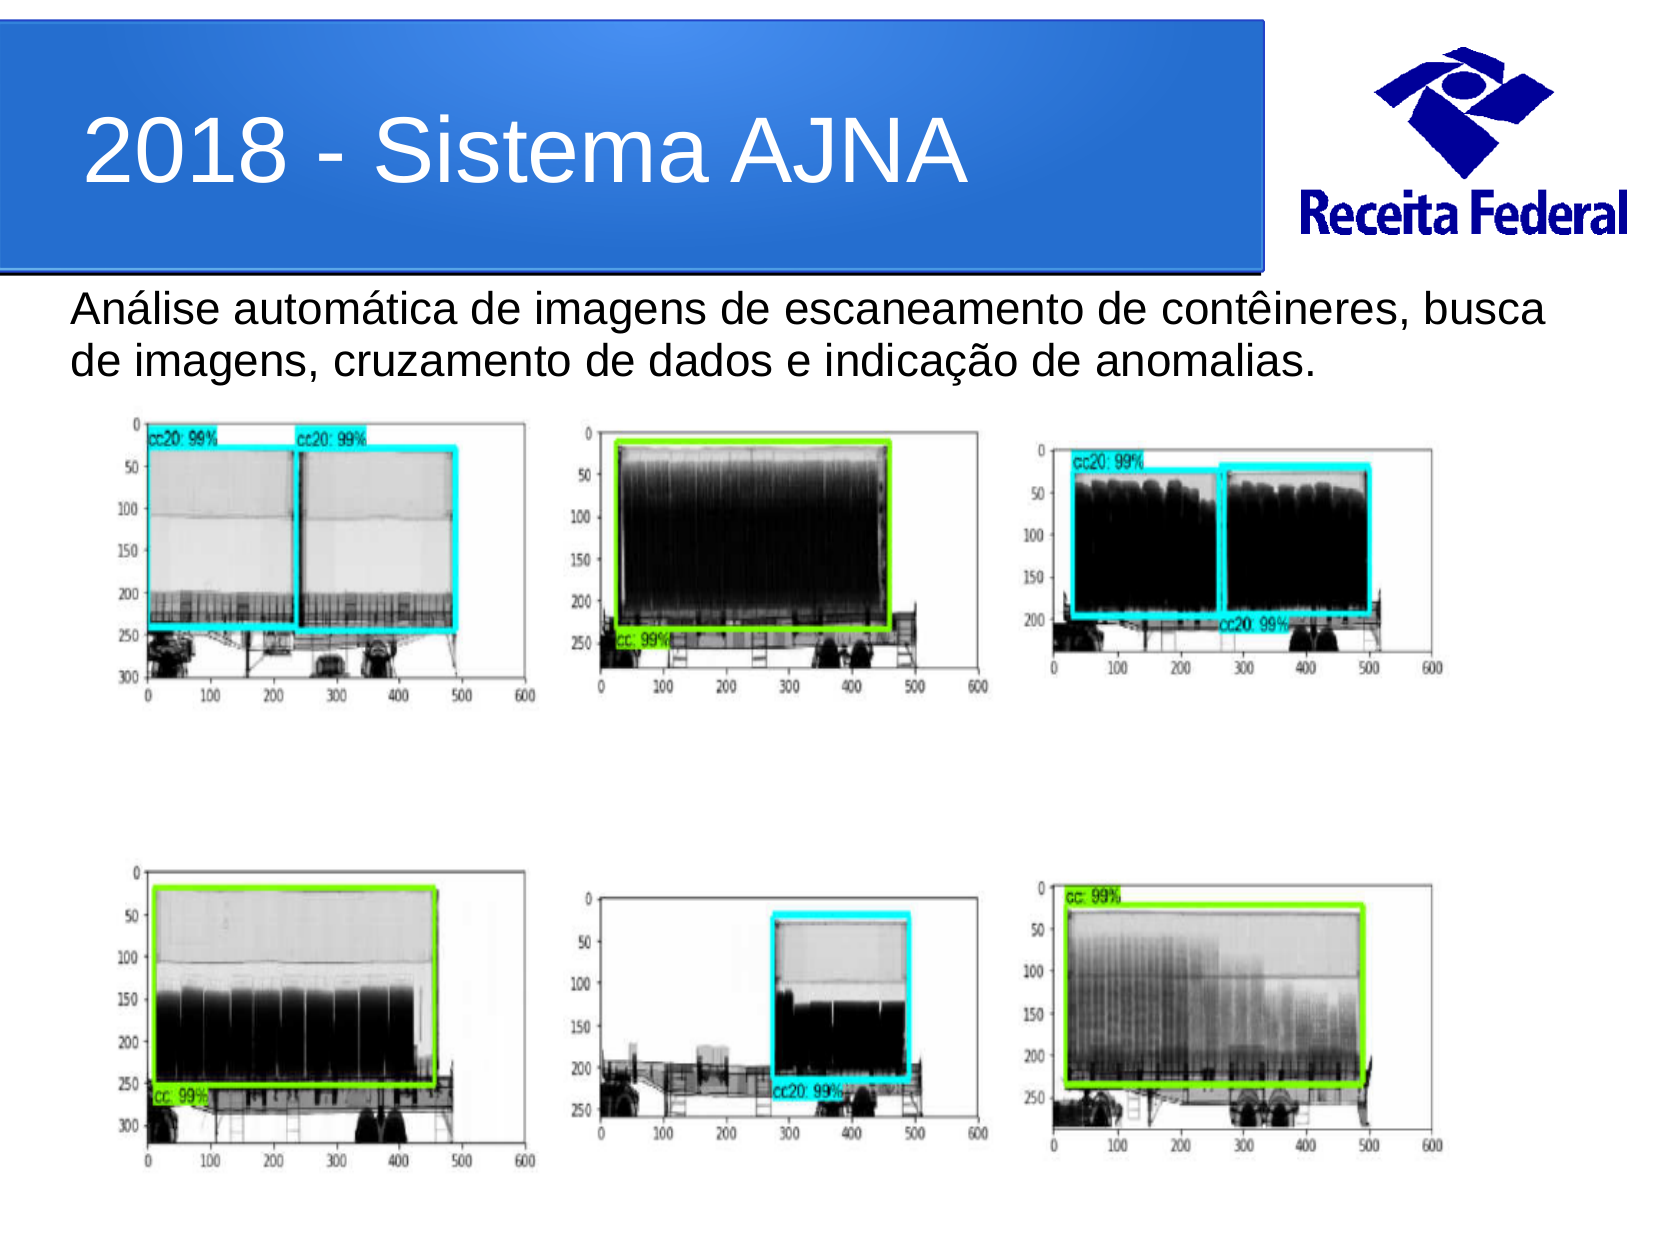

# 2018 - Sistema AJNA
Análise automática de imagens de escaneamento de contêineres, busca de imagens, cruzamento de dados e indicação de anomalias.